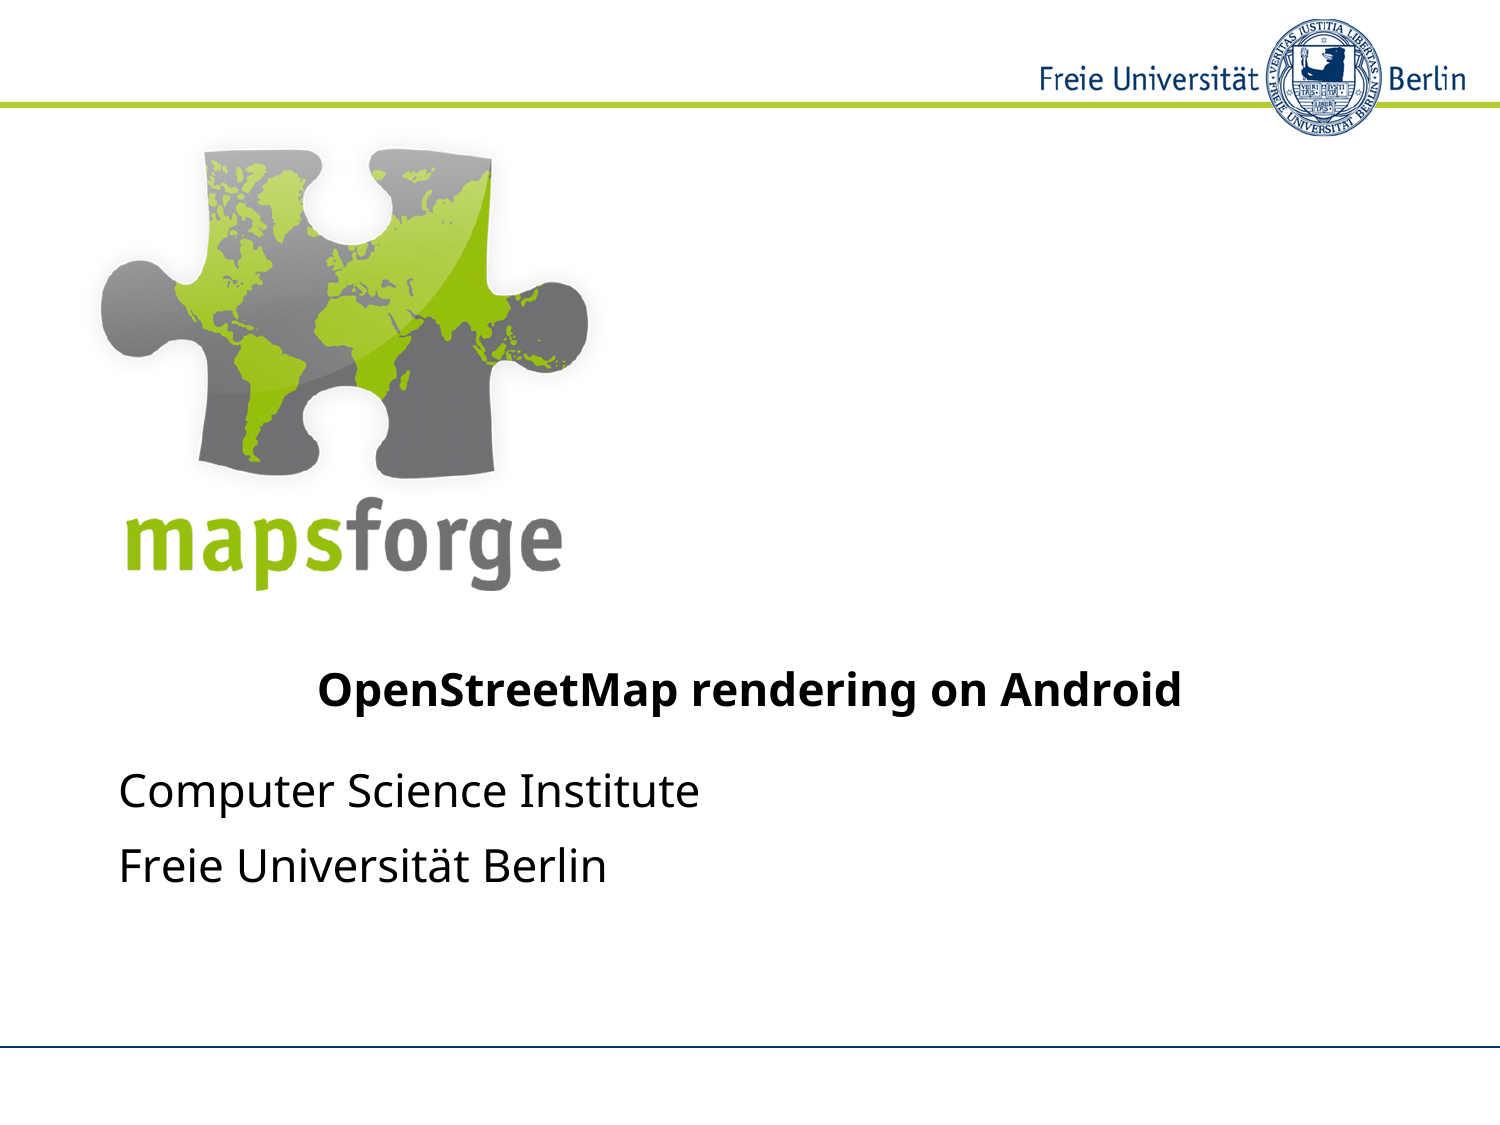

Computer Science Institute
Freie Universität Berlin
# OpenStreetMap rendering on Android